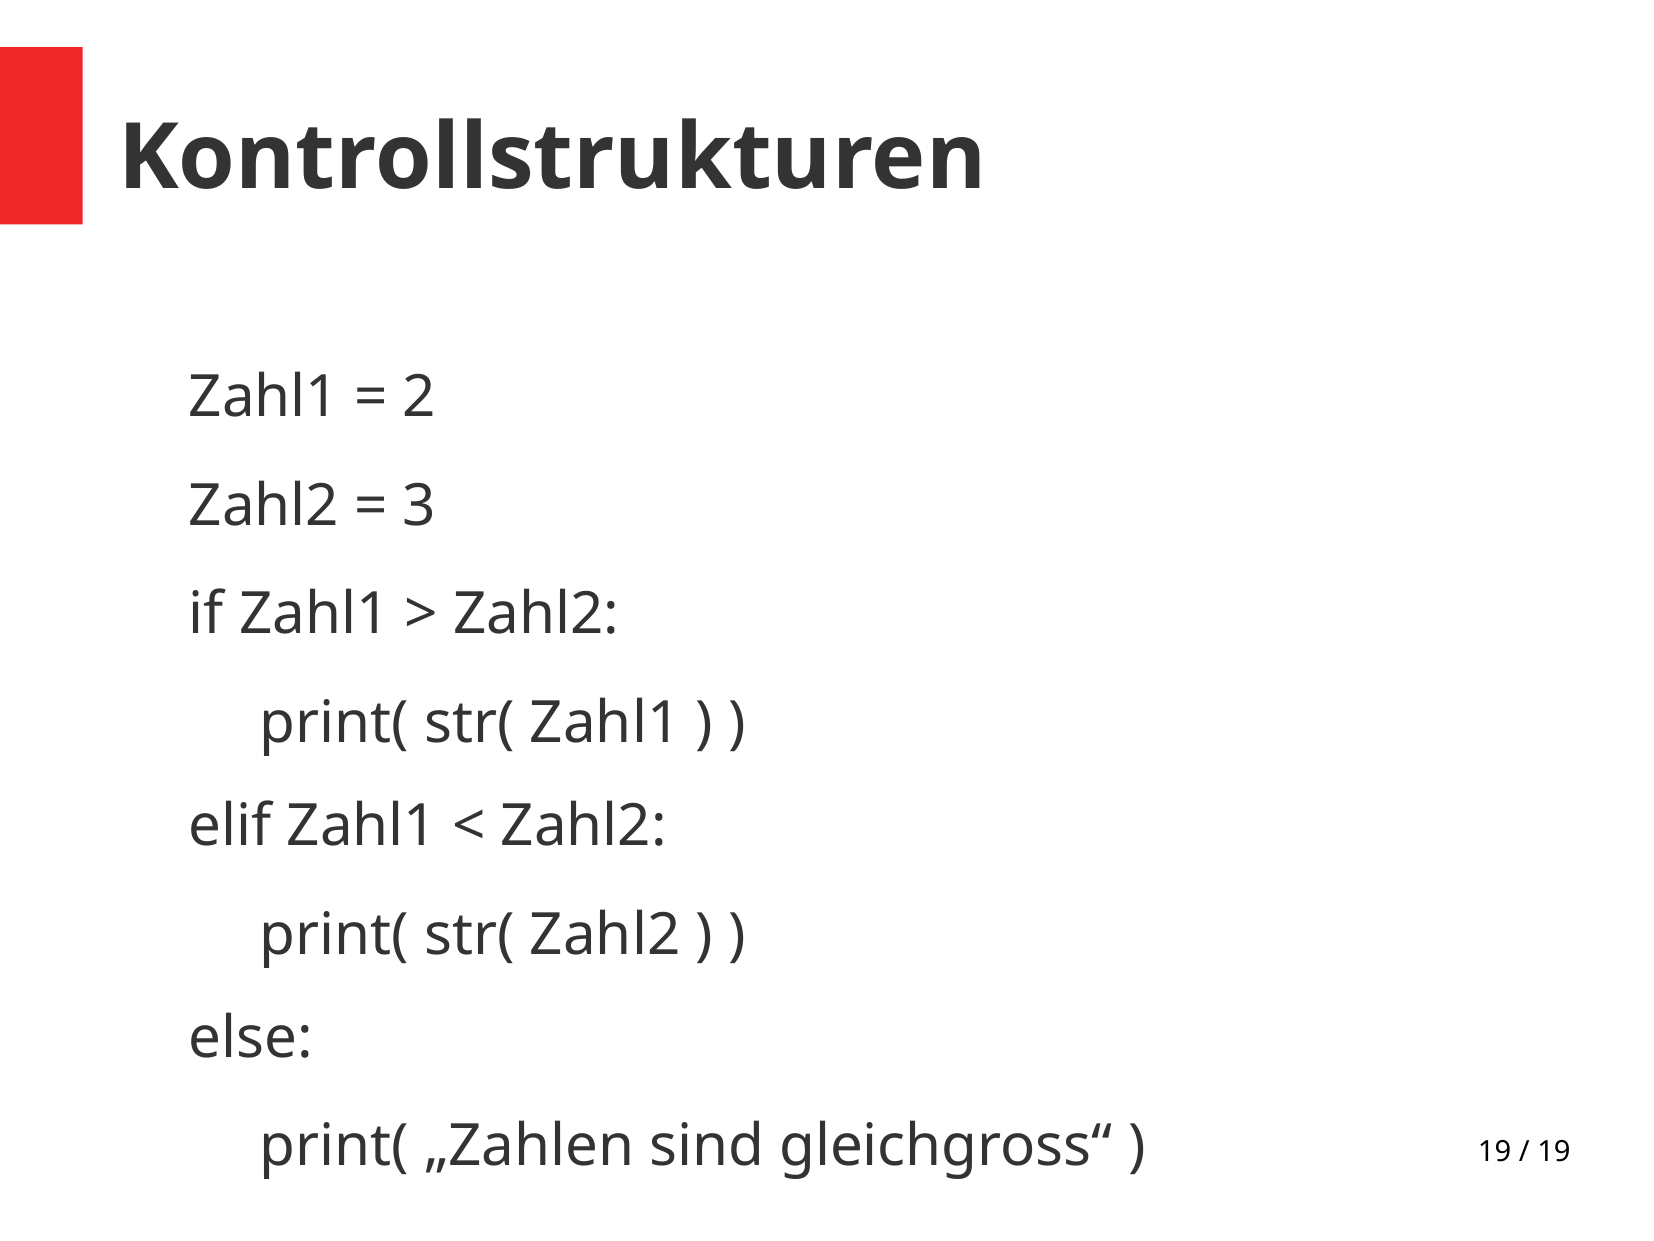

# Kontrollstrukturen
Zahl1 = 2
Zahl2 = 3
if Zahl1 > Zahl2:
print( str( Zahl1 ) )
elif Zahl1 < Zahl2:
print( str( Zahl2 ) )
else:
print( „Zahlen sind gleichgross“ )
19